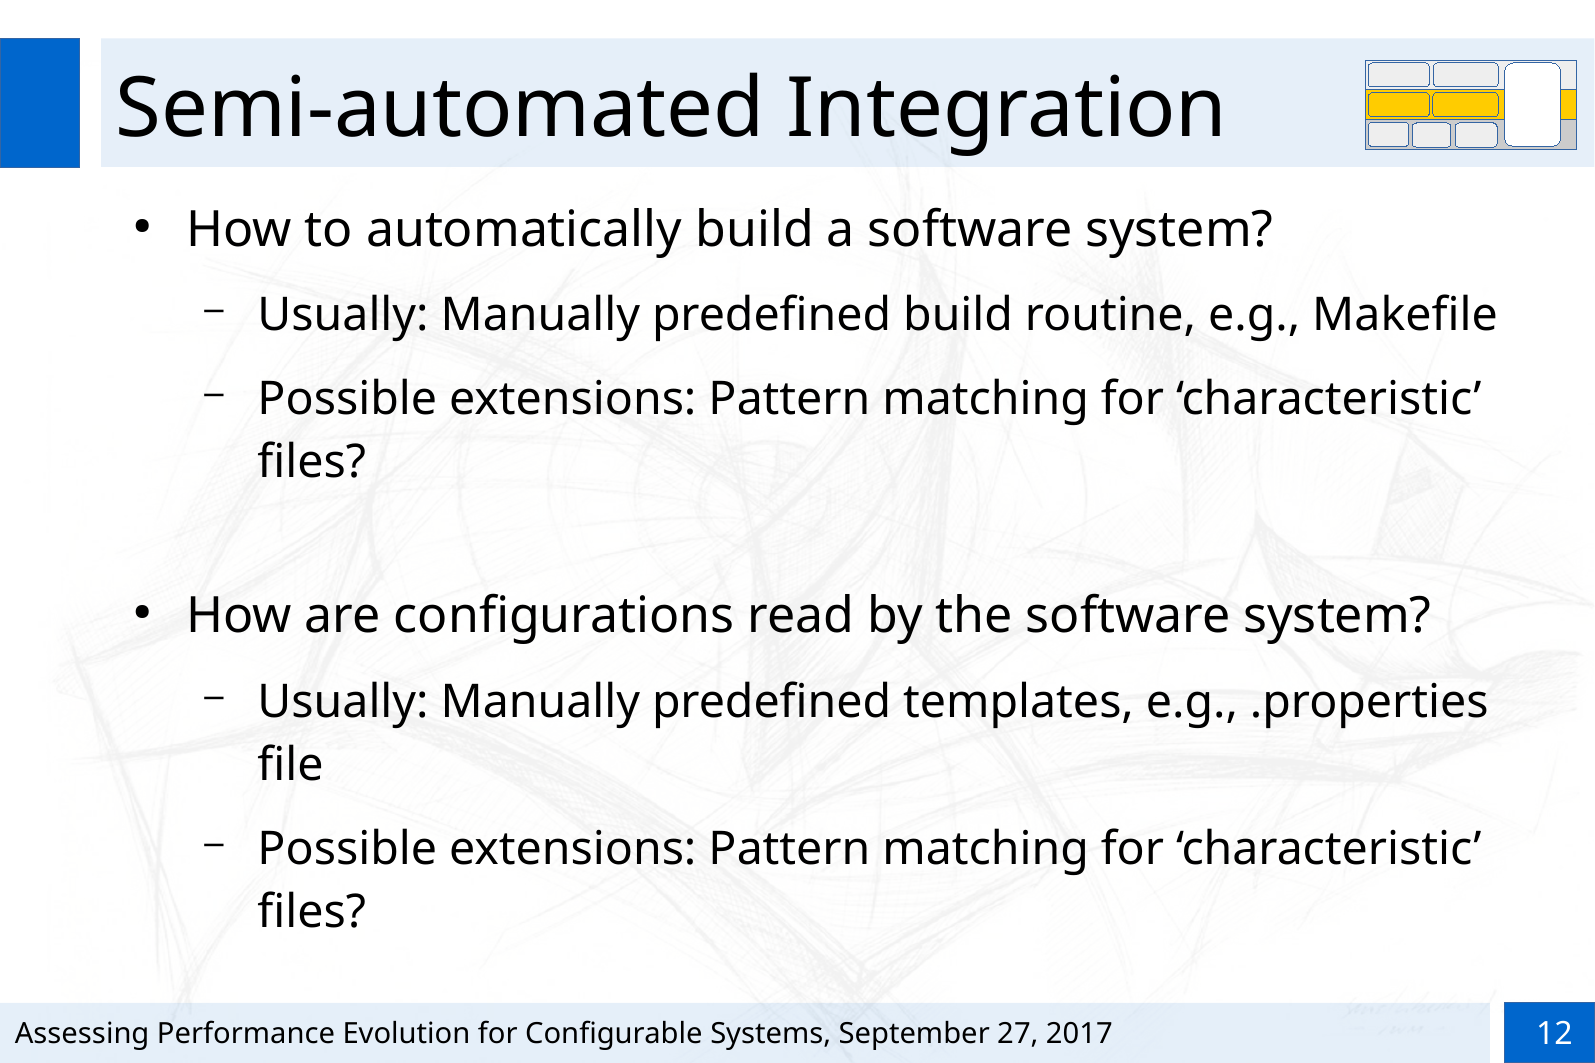

# Semi-automated Integration
How to automatically build a software system?
Usually: Manually predefined build routine, e.g., Makefile
Possible extensions: Pattern matching for ‘characteristic’ files?
How are configurations read by the software system?
Usually: Manually predefined templates, e.g., .properties file
Possible extensions: Pattern matching for ‘characteristic’ files?